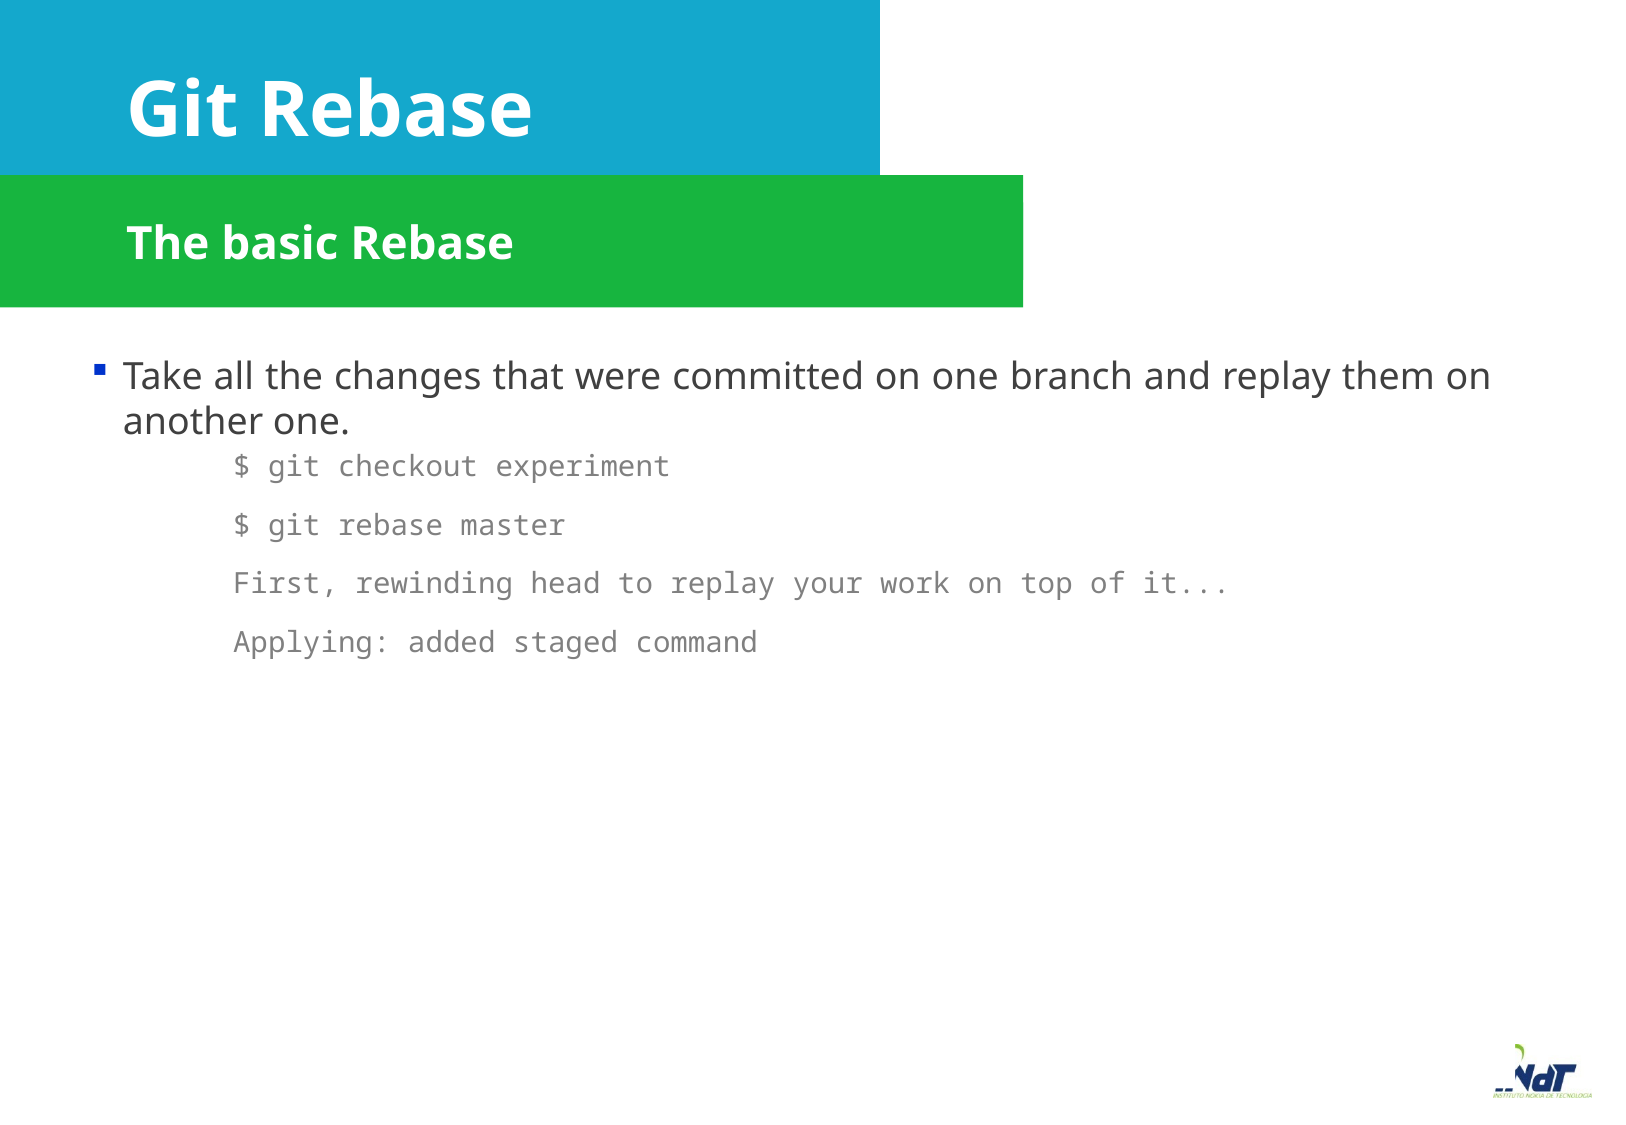

# Git Rebase
The basic Rebase
Take all the changes that were committed on one branch and replay them on another one.
$ git checkout experiment
$ git rebase master
First, rewinding head to replay your work on top of it...
Applying: added staged command